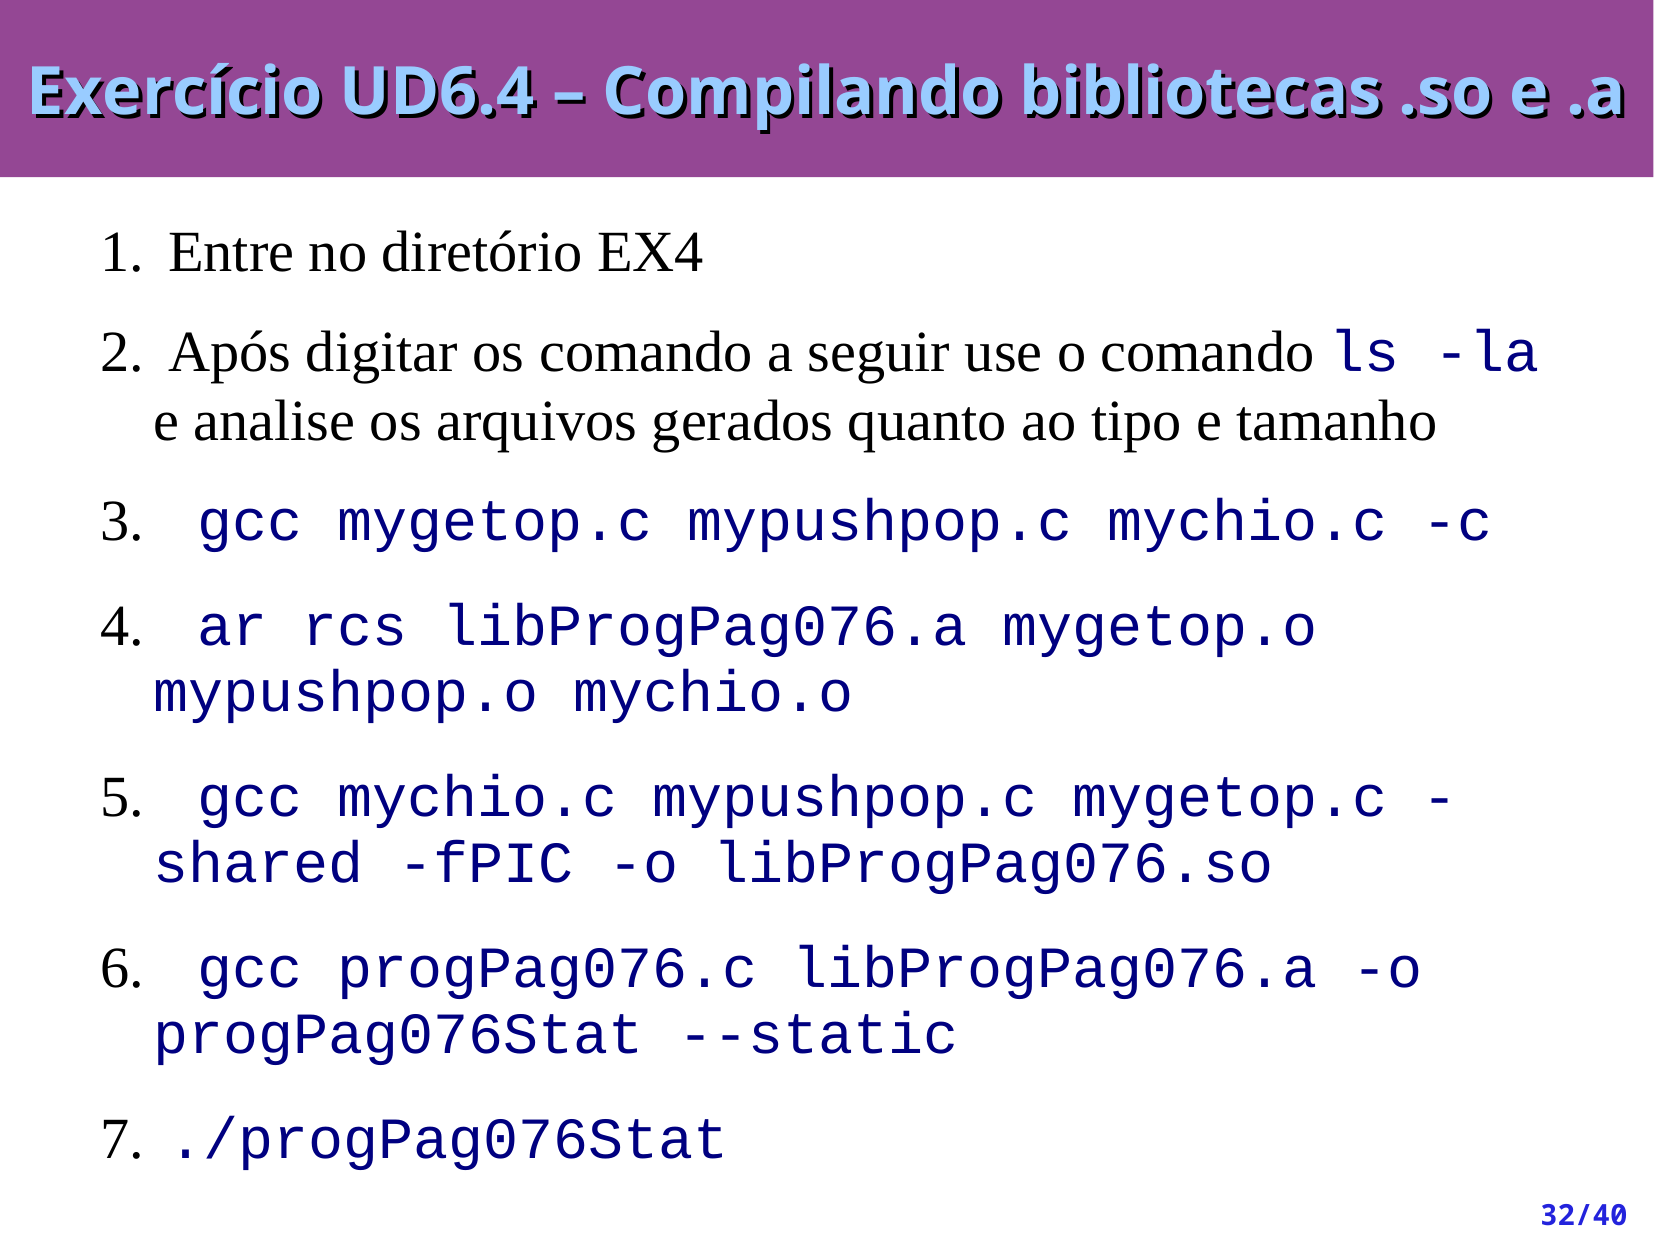

# Exercício UD6.4 – Compilando bibliotecas .so e .a
 Entre no diretório EX4
 Após digitar os comando a seguir use o comando ls -la e analise os arquivos gerados quanto ao tipo e tamanho
 gcc mygetop.c mypushpop.c mychio.c -c
 ar rcs libProgPag076.a mygetop.o mypushpop.o mychio.o
 gcc mychio.c mypushpop.c mygetop.c -shared -fPIC -o libProgPag076.so
 gcc progPag076.c libProgPag076.a -o progPag076Stat --static
 ./progPag076Stat
32